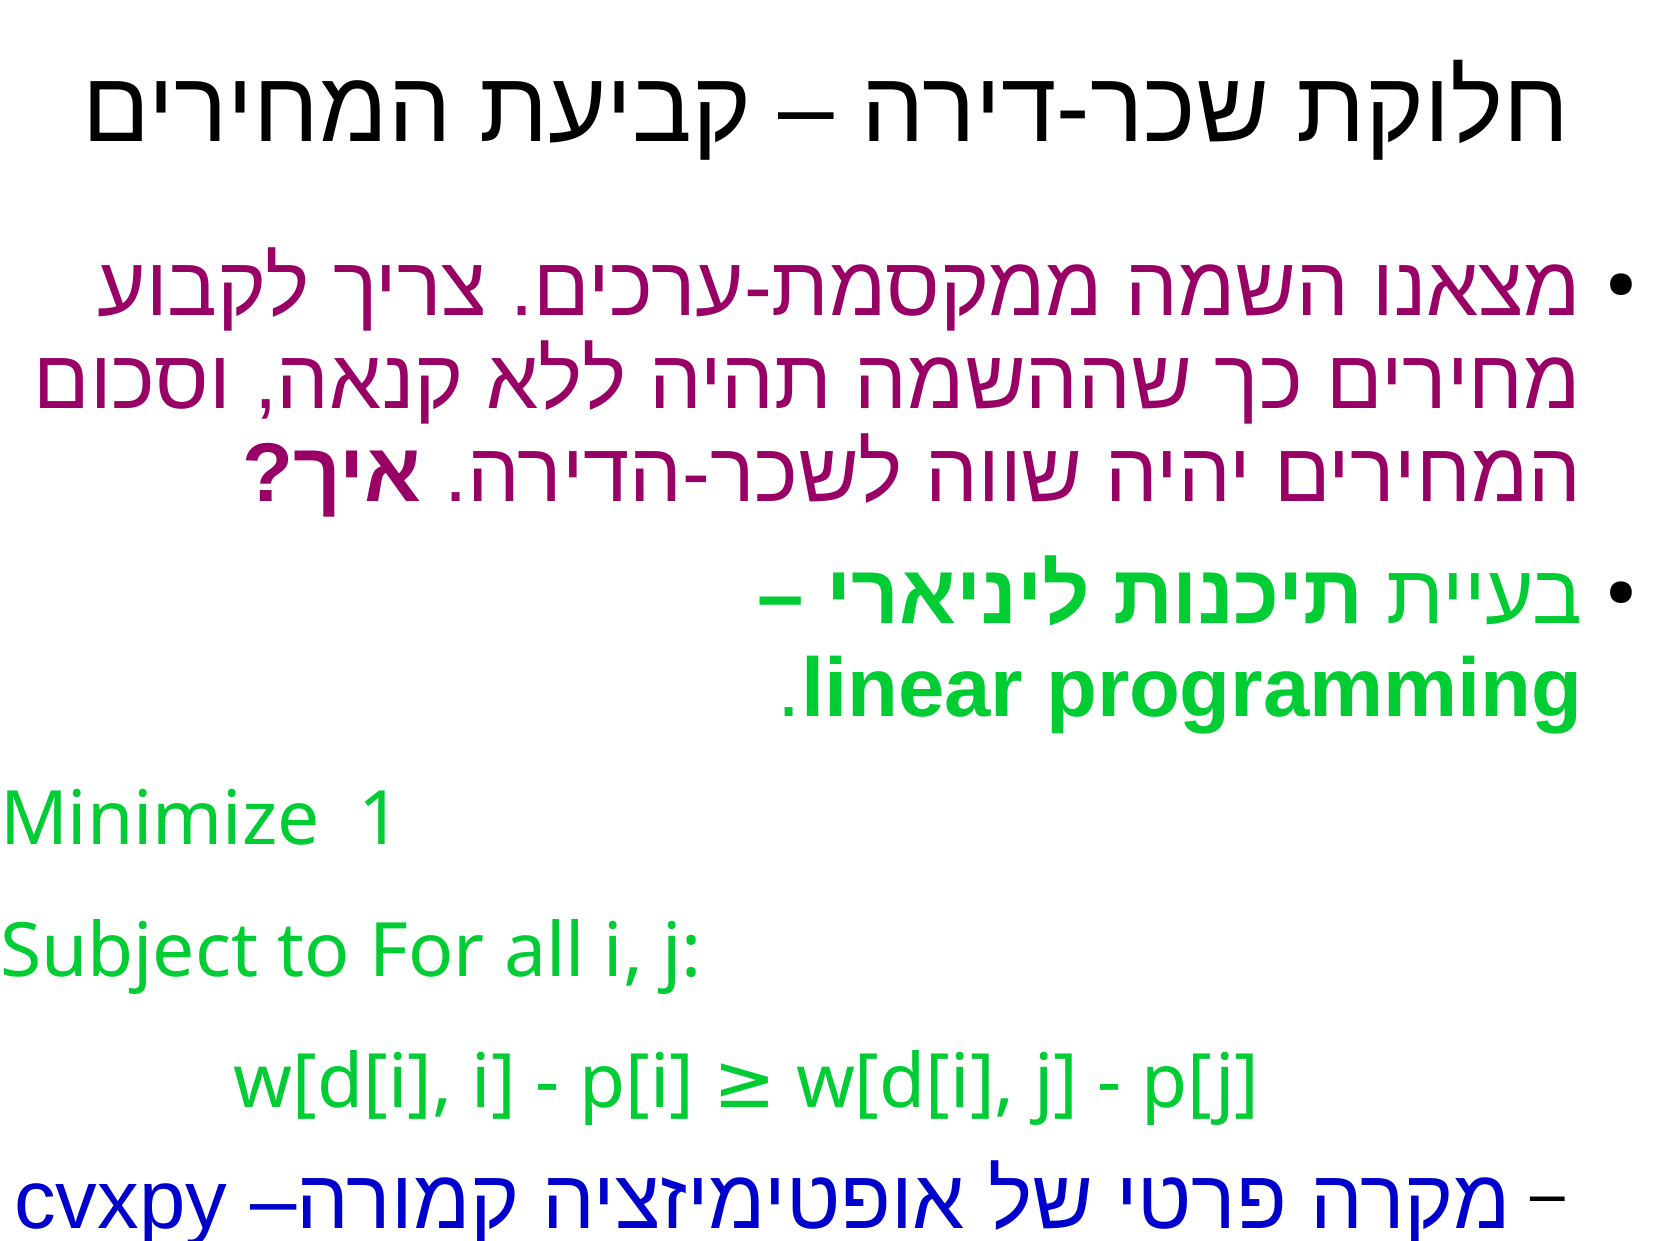

# חלוקת שכר-דירה – קביעת המחירים
מצאנו השמה ממקסמת-ערכים. צריך לקבוע מחירים כך שההשמה תהיה ללא קנאה, וסכום המחירים יהיה שווה לשכר-הדירה. איך?
בעיית תיכנות ליניארי –
linear programming.
Minimize 1
Subject to For all i, j:
 w[d[i], i] - p[i] ≥ w[d[i], j] - p[j]
מקרה פרטי של אופטימיזציה קמורה– cvxpy